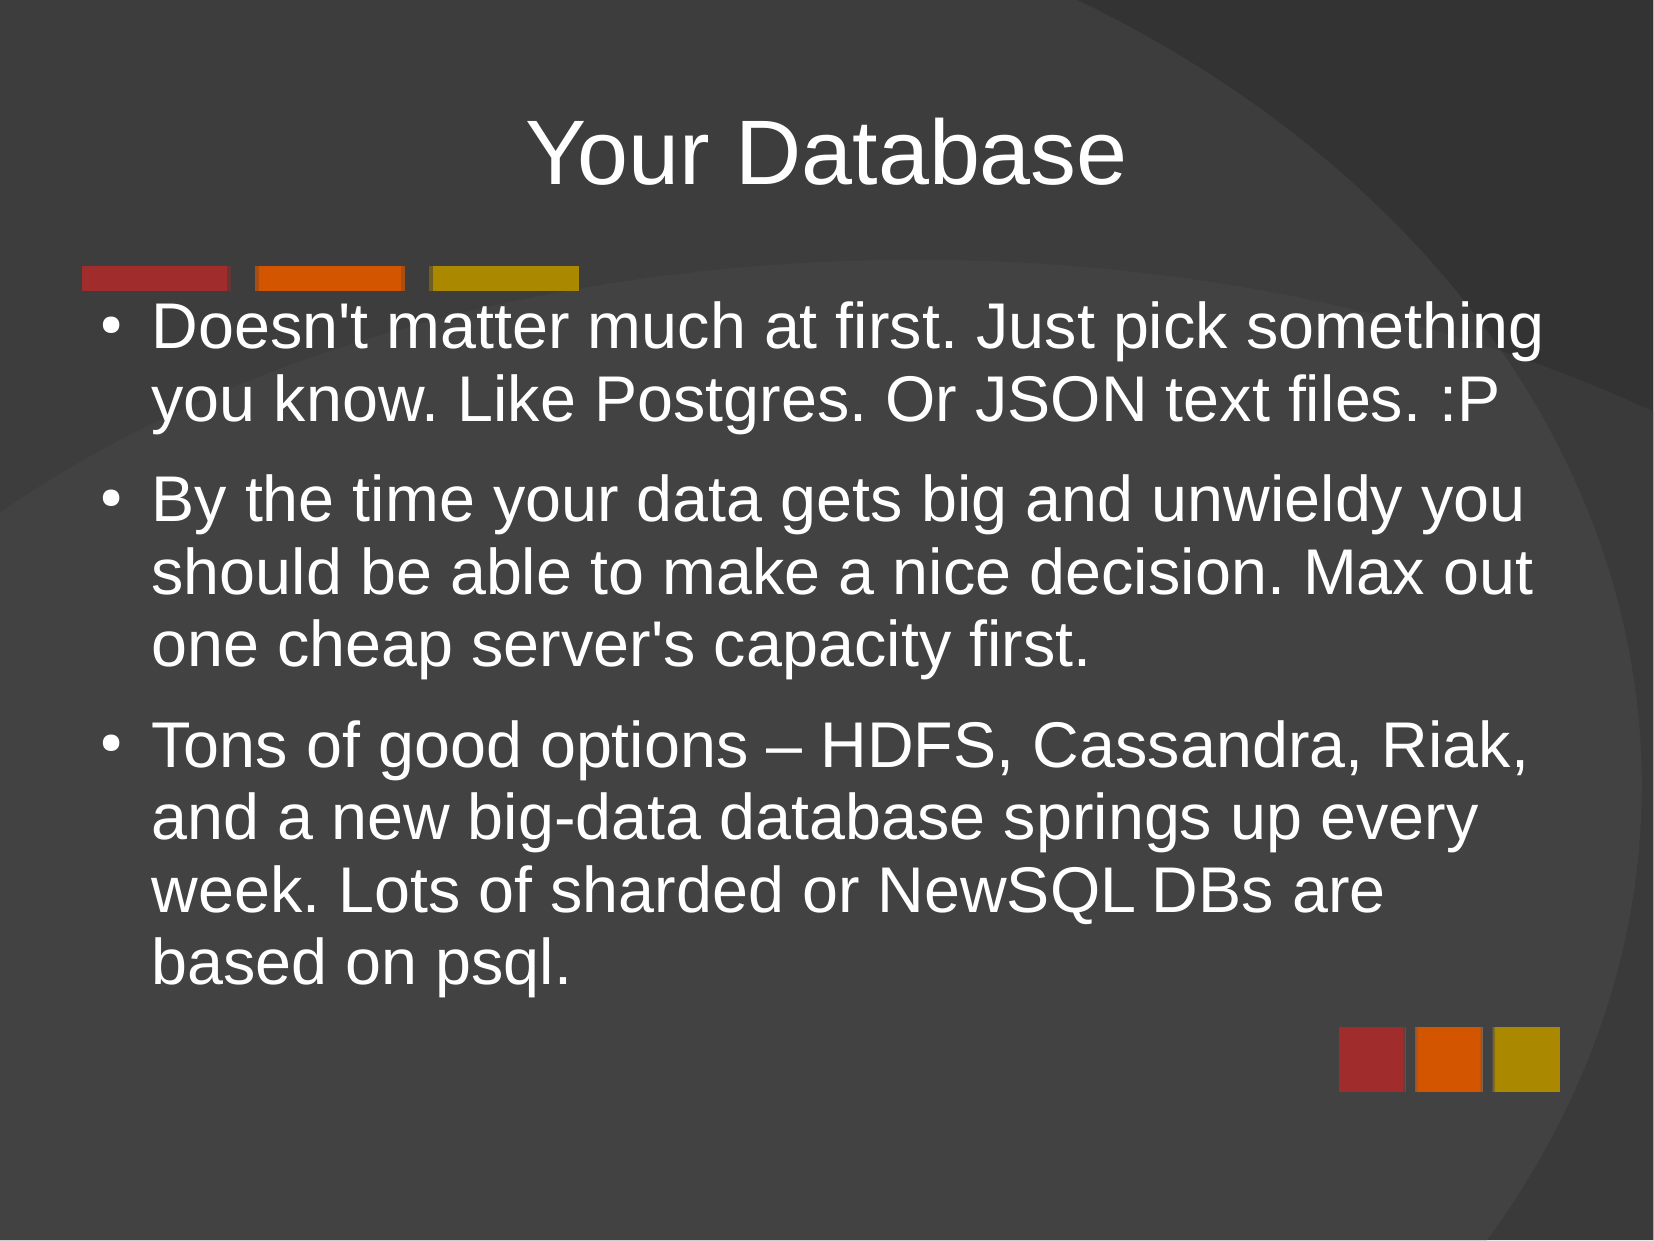

# Your Database
Doesn't matter much at first. Just pick something you know. Like Postgres. Or JSON text files. :P
By the time your data gets big and unwieldy you should be able to make a nice decision. Max out one cheap server's capacity first.
Tons of good options – HDFS, Cassandra, Riak, and a new big-data database springs up every week. Lots of sharded or NewSQL DBs are based on psql.